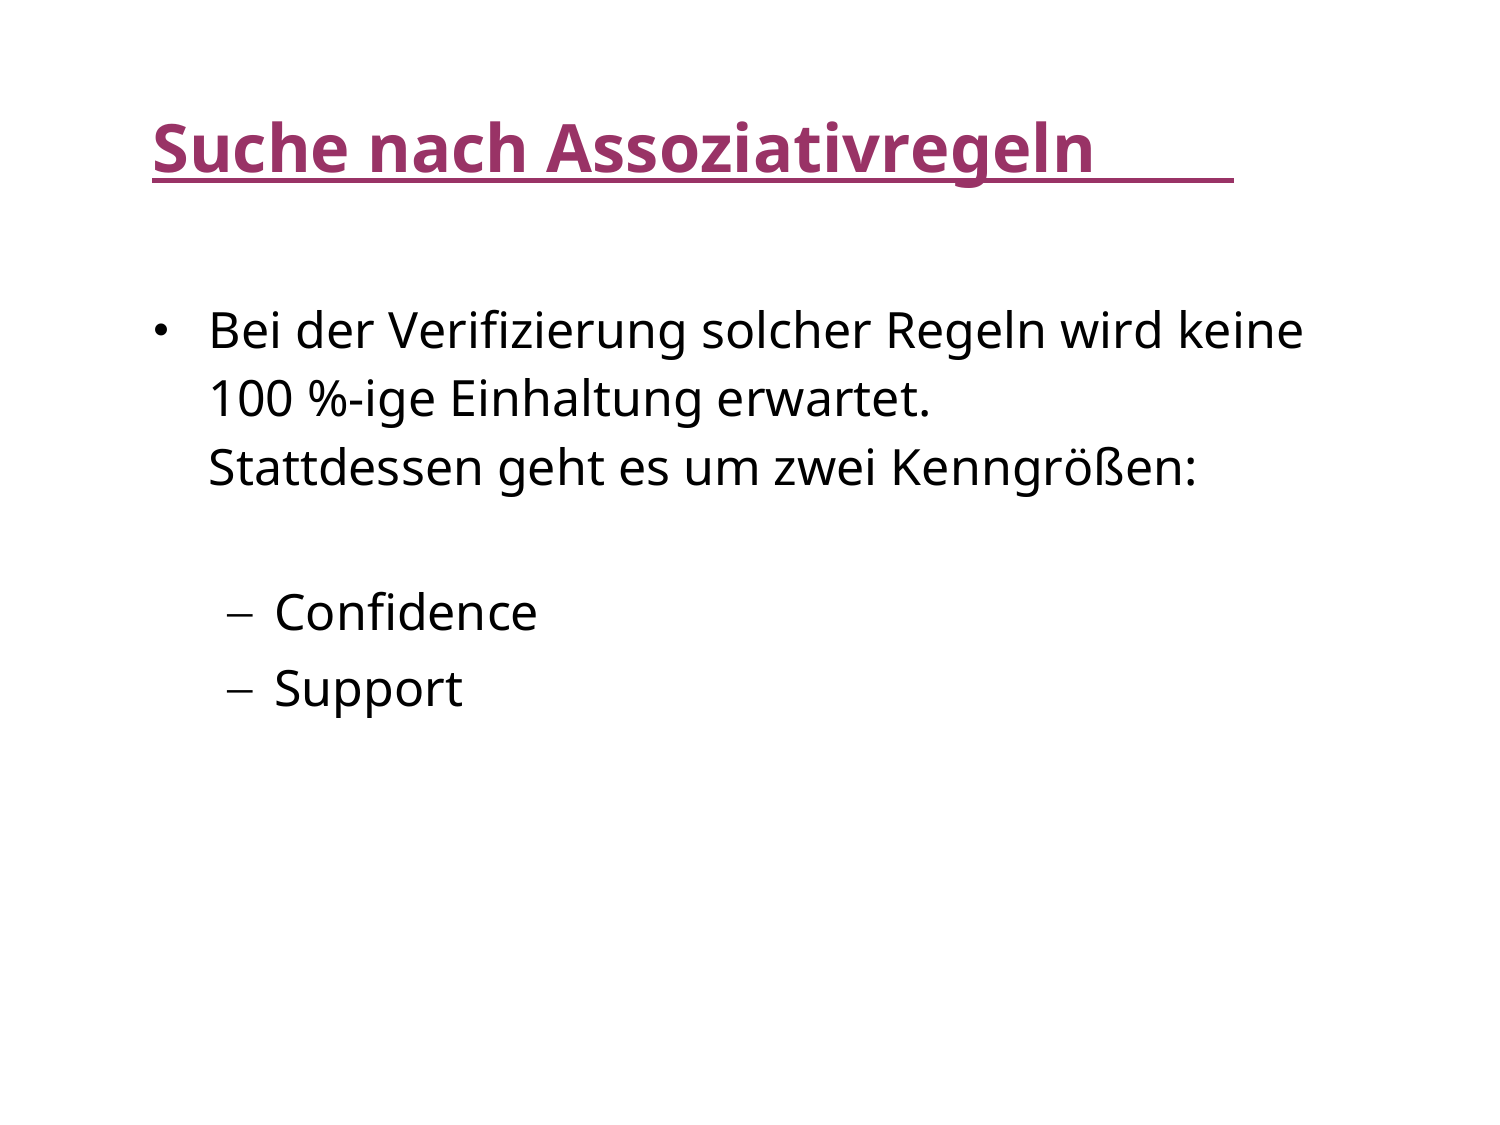

# Suche nach Assoziativregeln
Bei der Verifizierung solcher Regeln wird keine 100 %-ige Einhaltung erwartet.
Stattdessen geht es um zwei Kenngrößen:
Confidence
Support